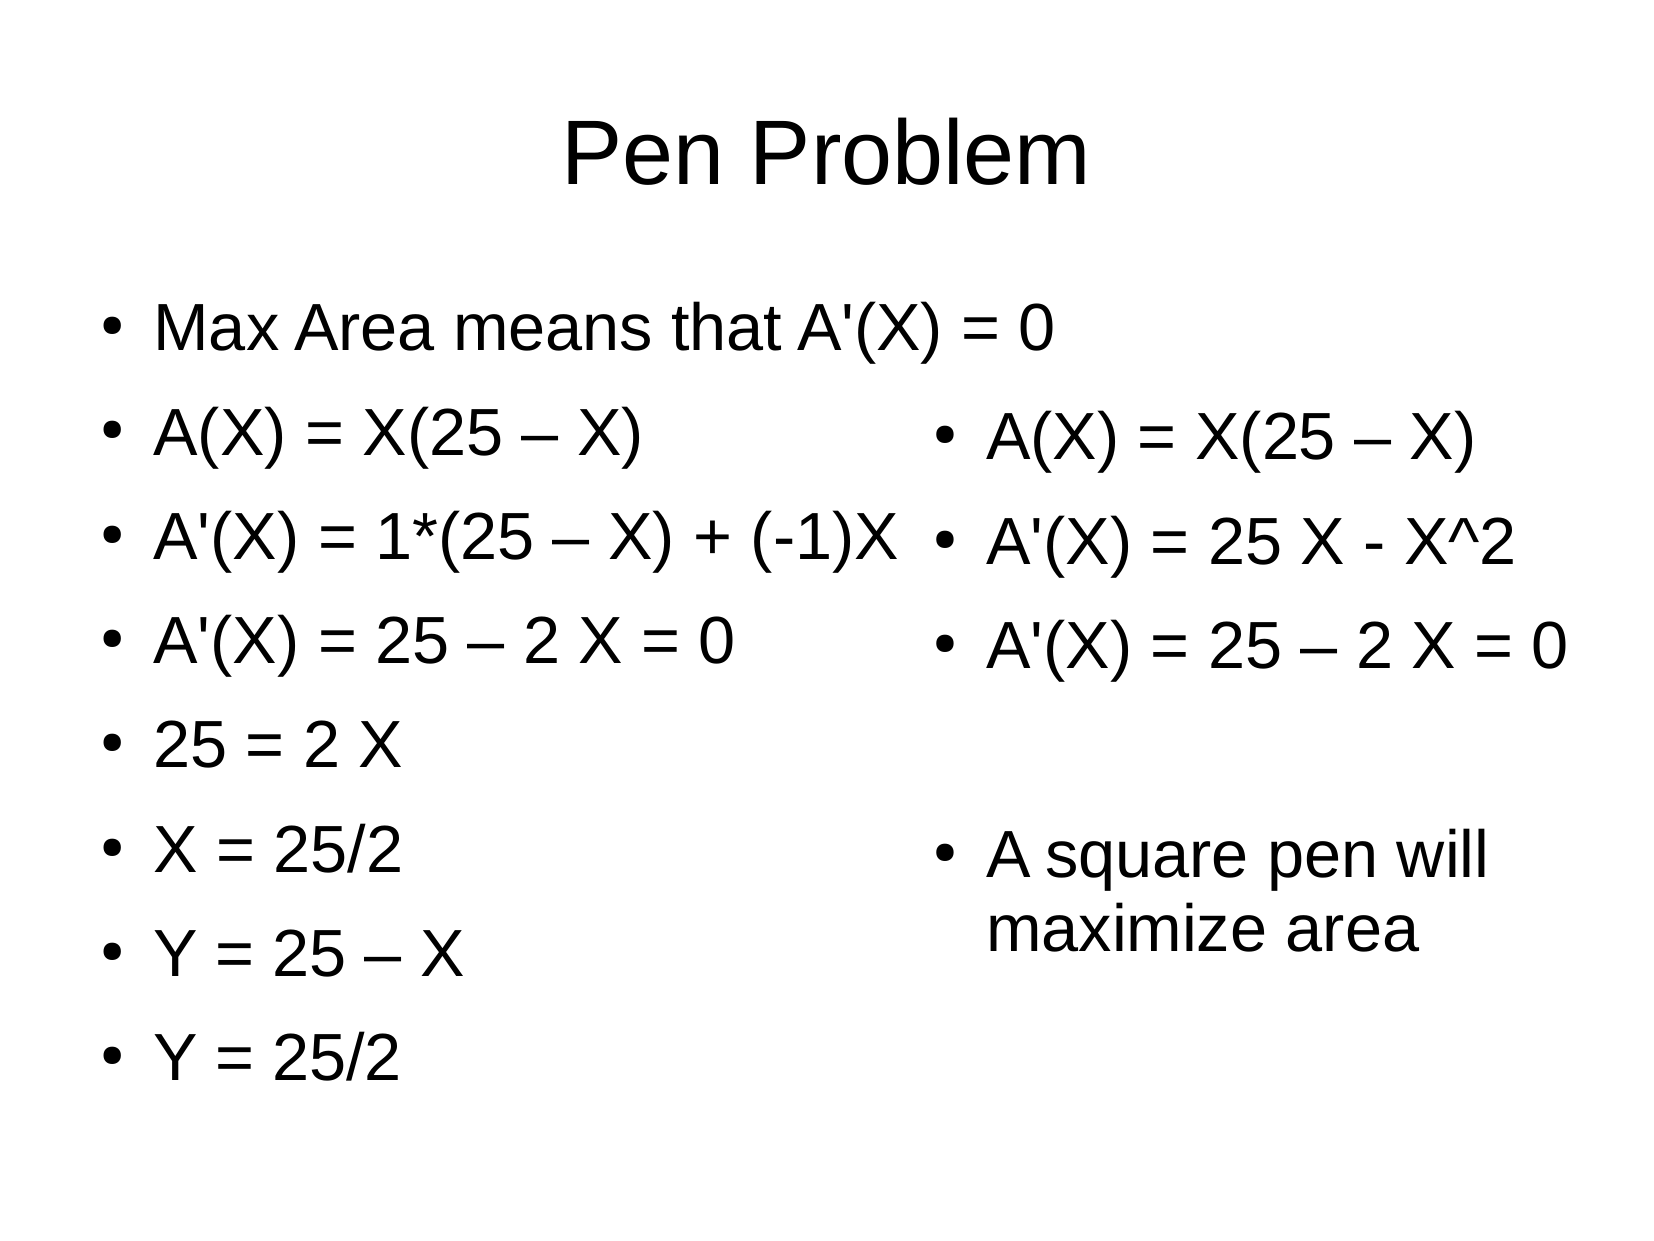

# Pen Problem
Max Area means that A'(X) = 0
A(X) = X(25 – X)
A'(X) = 1*(25 – X) + (-1)X
A'(X) = 25 – 2 X = 0
25 = 2 X
X = 25/2
Y = 25 – X
Y = 25/2
A(X) = X(25 – X)
A'(X) = 25 X - X^2
A'(X) = 25 – 2 X = 0
A square pen will maximize area